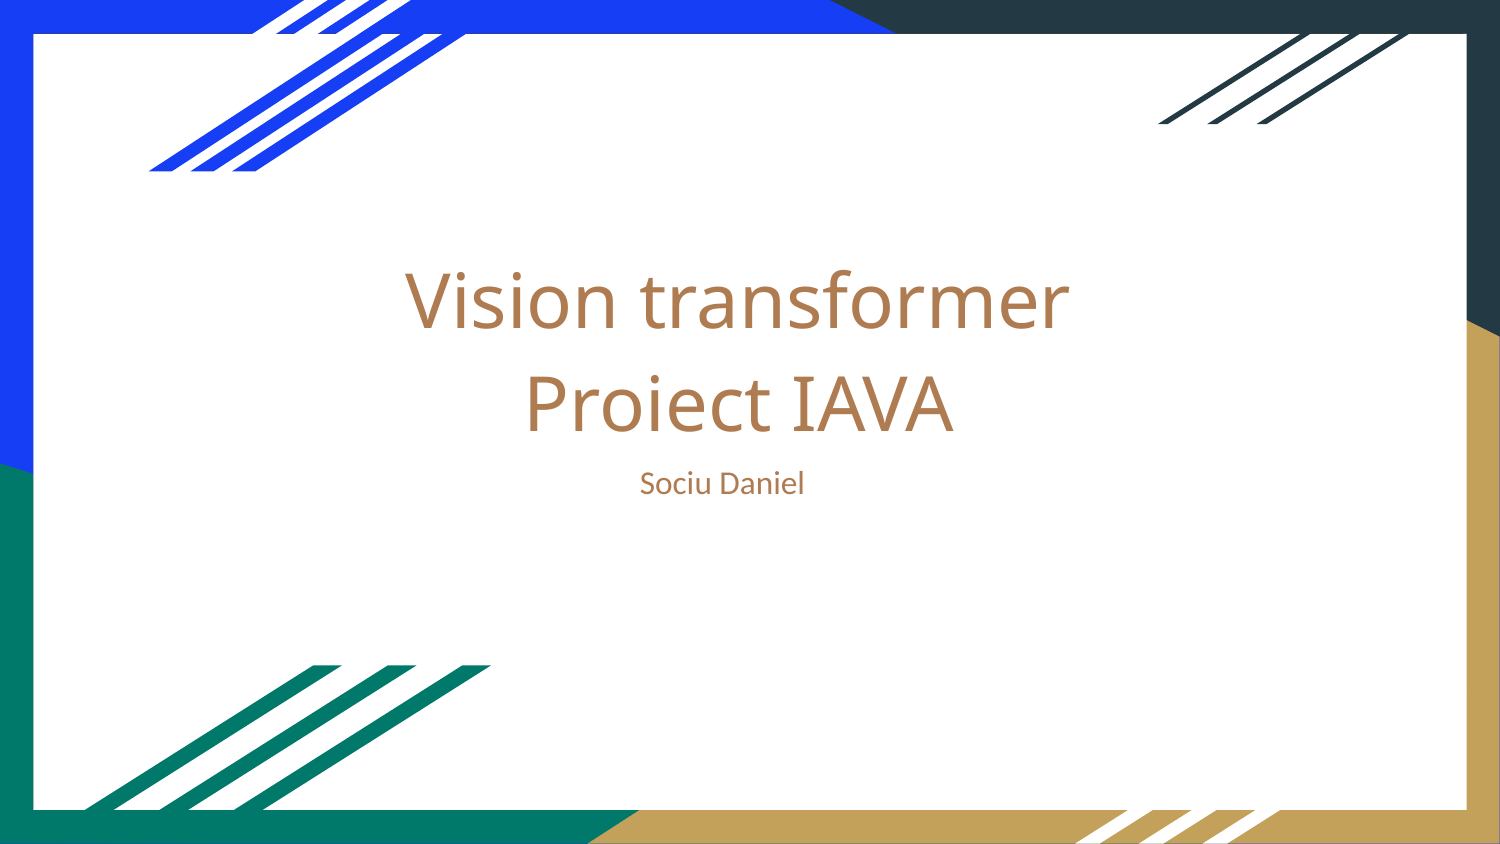

# Vision transformer Proiect IAVA
Sociu Daniel